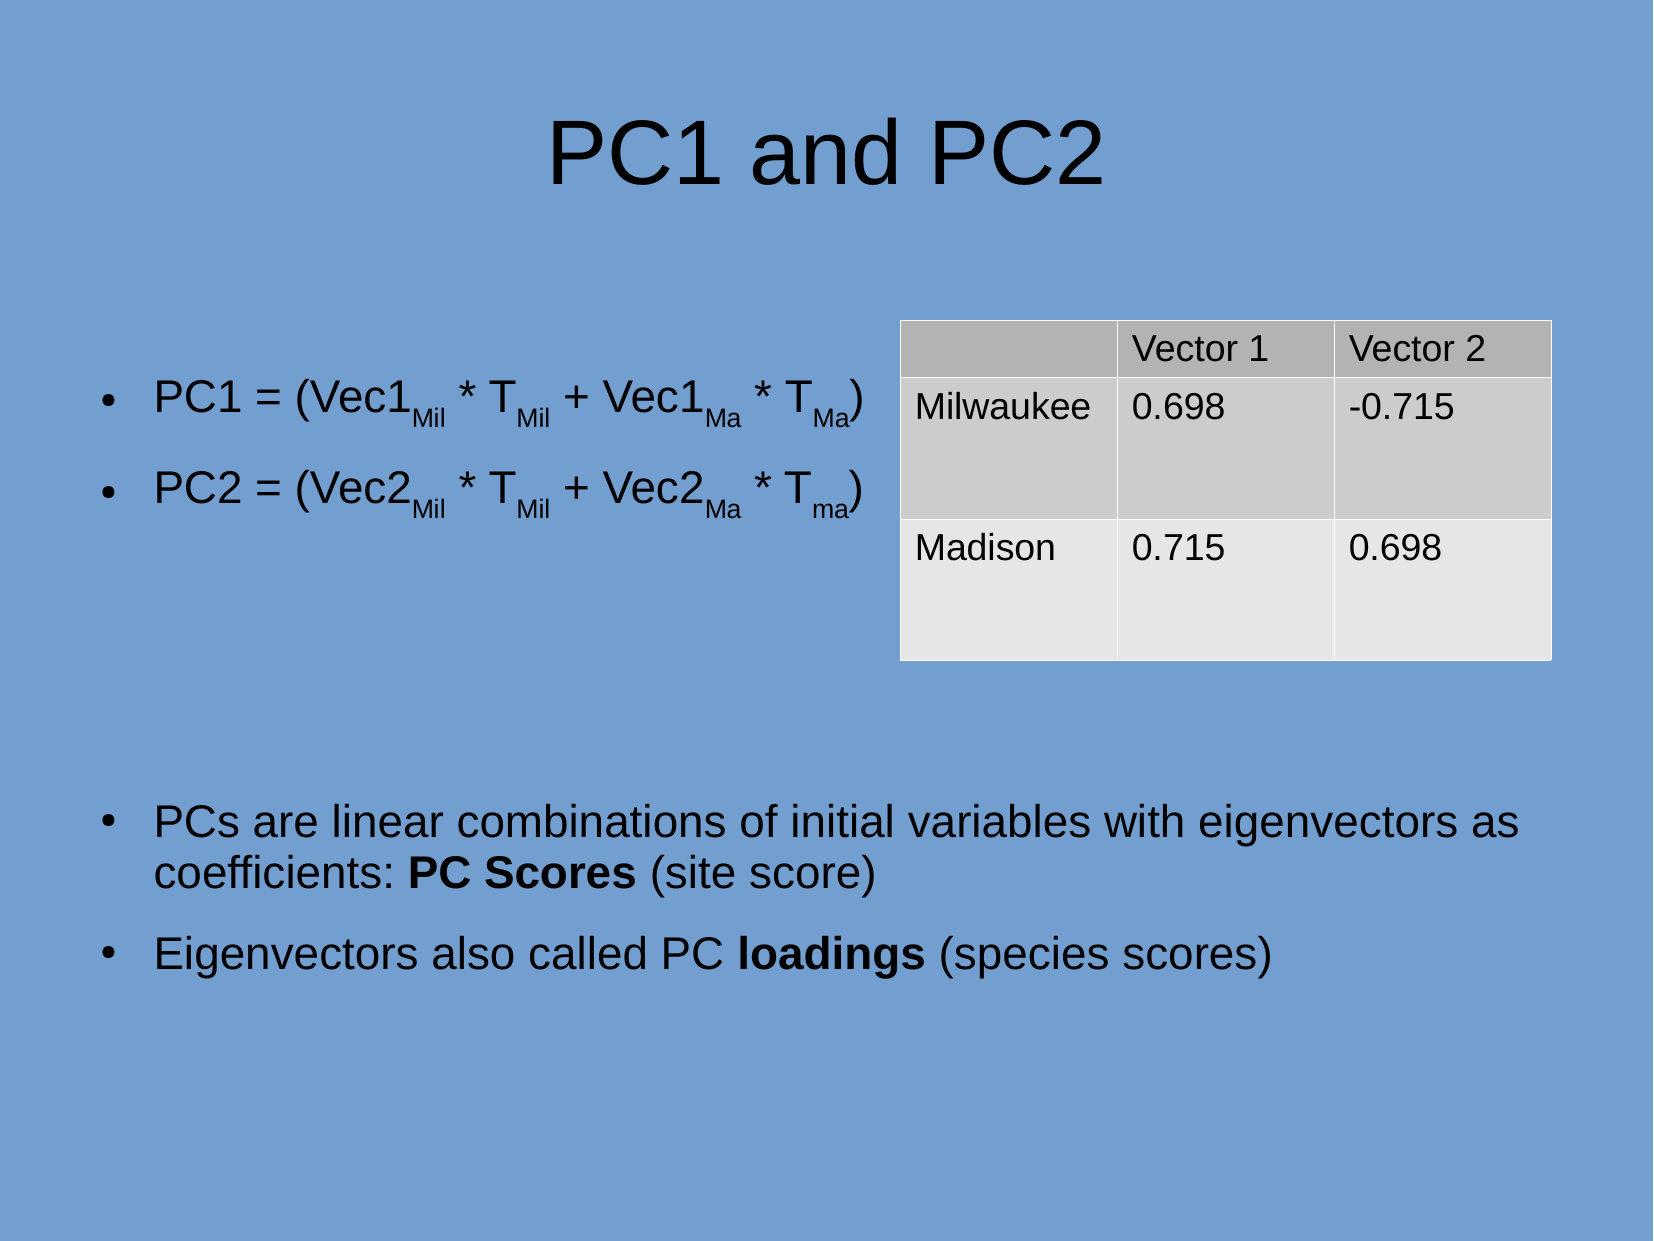

# PC1 and PC2
PC1 = (Vec1Mil * TMil + Vec1Ma * TMa)
PC2 = (Vec2Mil * TMil + Vec2Ma * Tma)
PCs are linear combinations of initial variables with eigenvectors as coefficients: PC Scores (site score)
Eigenvectors also called PC loadings (species scores)
| | Vector 1 | Vector 2 |
| --- | --- | --- |
| Milwaukee | 0.698 | -0.715 |
| Madison | 0.715 | 0.698 |